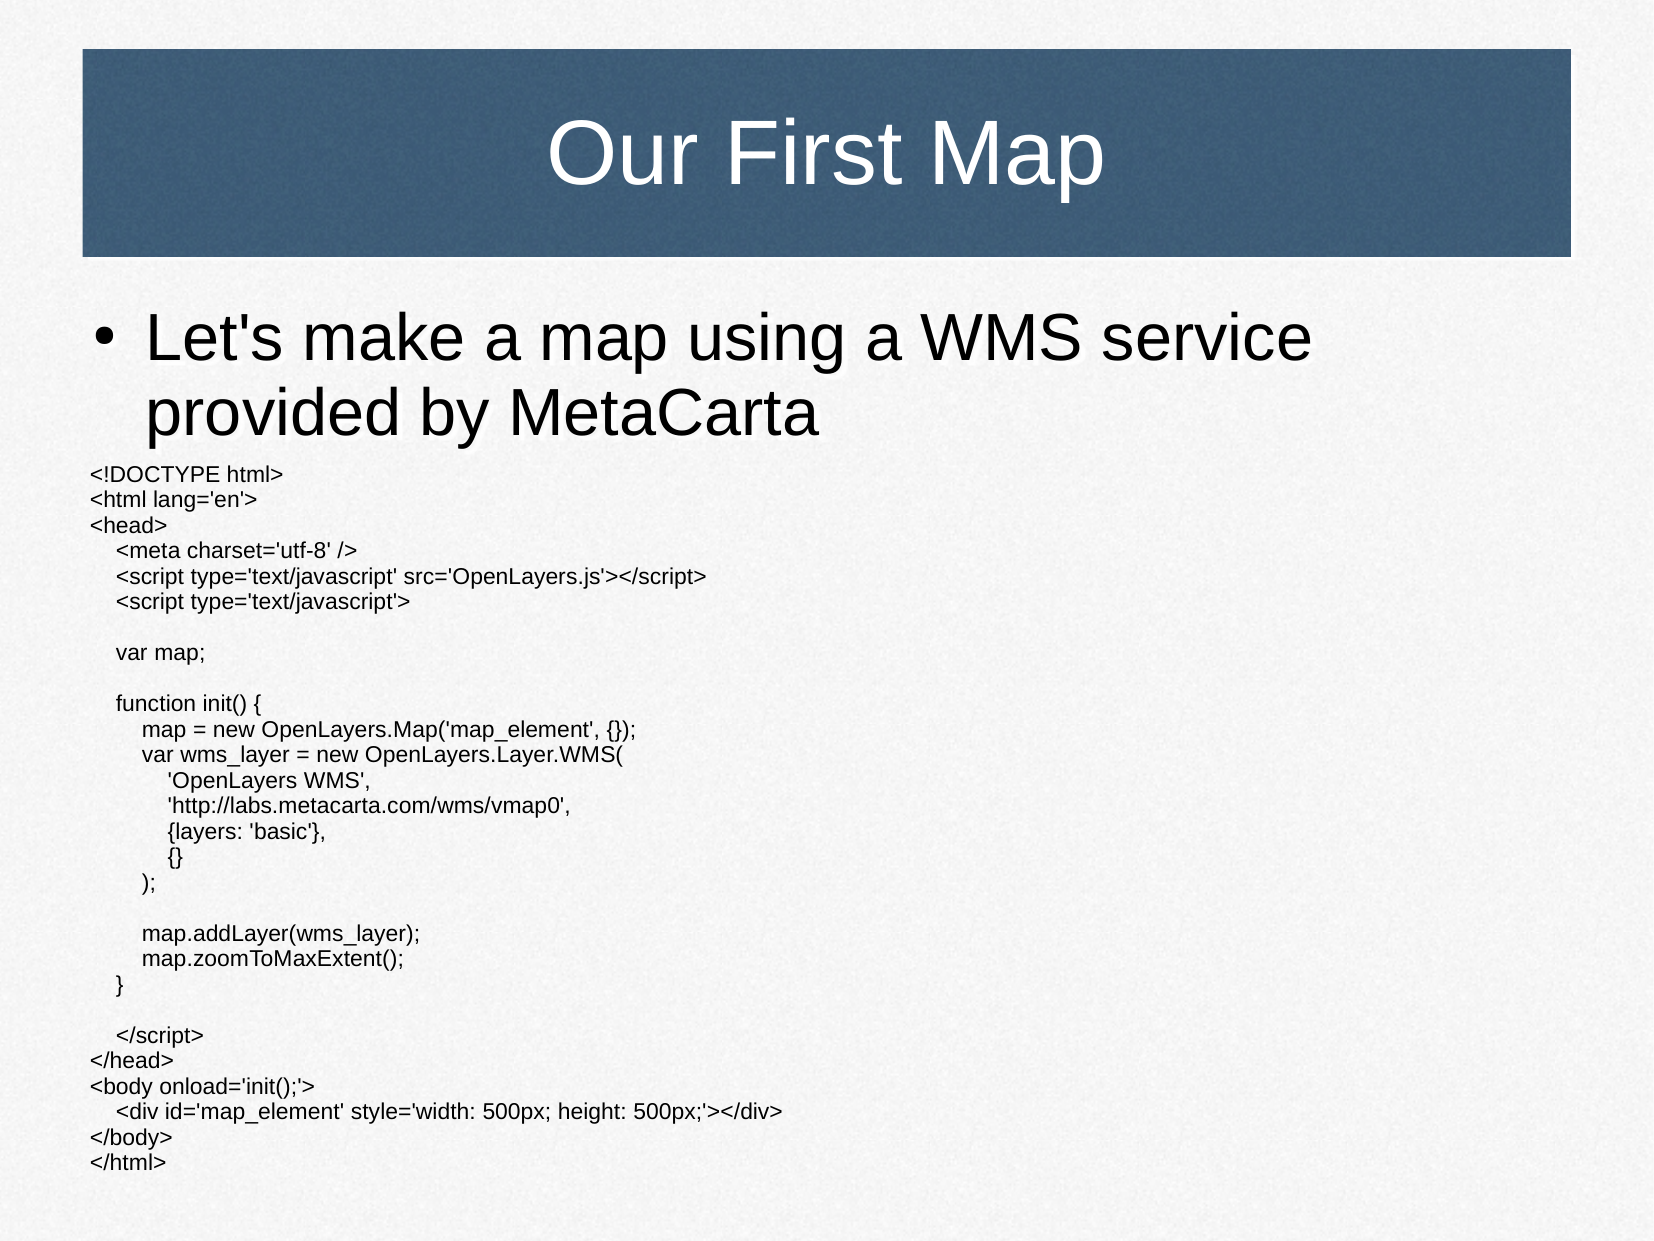

# Our First Map
Let's make a map using a WMS service provided by MetaCarta
<!DOCTYPE html>
<html lang='en'>
<head>
 <meta charset='utf-8' />
 <script type='text/javascript' src='OpenLayers.js'></script>
 <script type='text/javascript'>
 var map;
 function init() {
 map = new OpenLayers.Map('map_element', {});
 var wms_layer = new OpenLayers.Layer.WMS(
 'OpenLayers WMS',
 'http://labs.metacarta.com/wms/vmap0',
 {layers: 'basic'},
 {}
 );
 map.addLayer(wms_layer);
 map.zoomToMaxExtent();
 }
 </script>
</head>
<body onload='init();'>
 <div id='map_element' style='width: 500px; height: 500px;'></div>
</body>
</html>